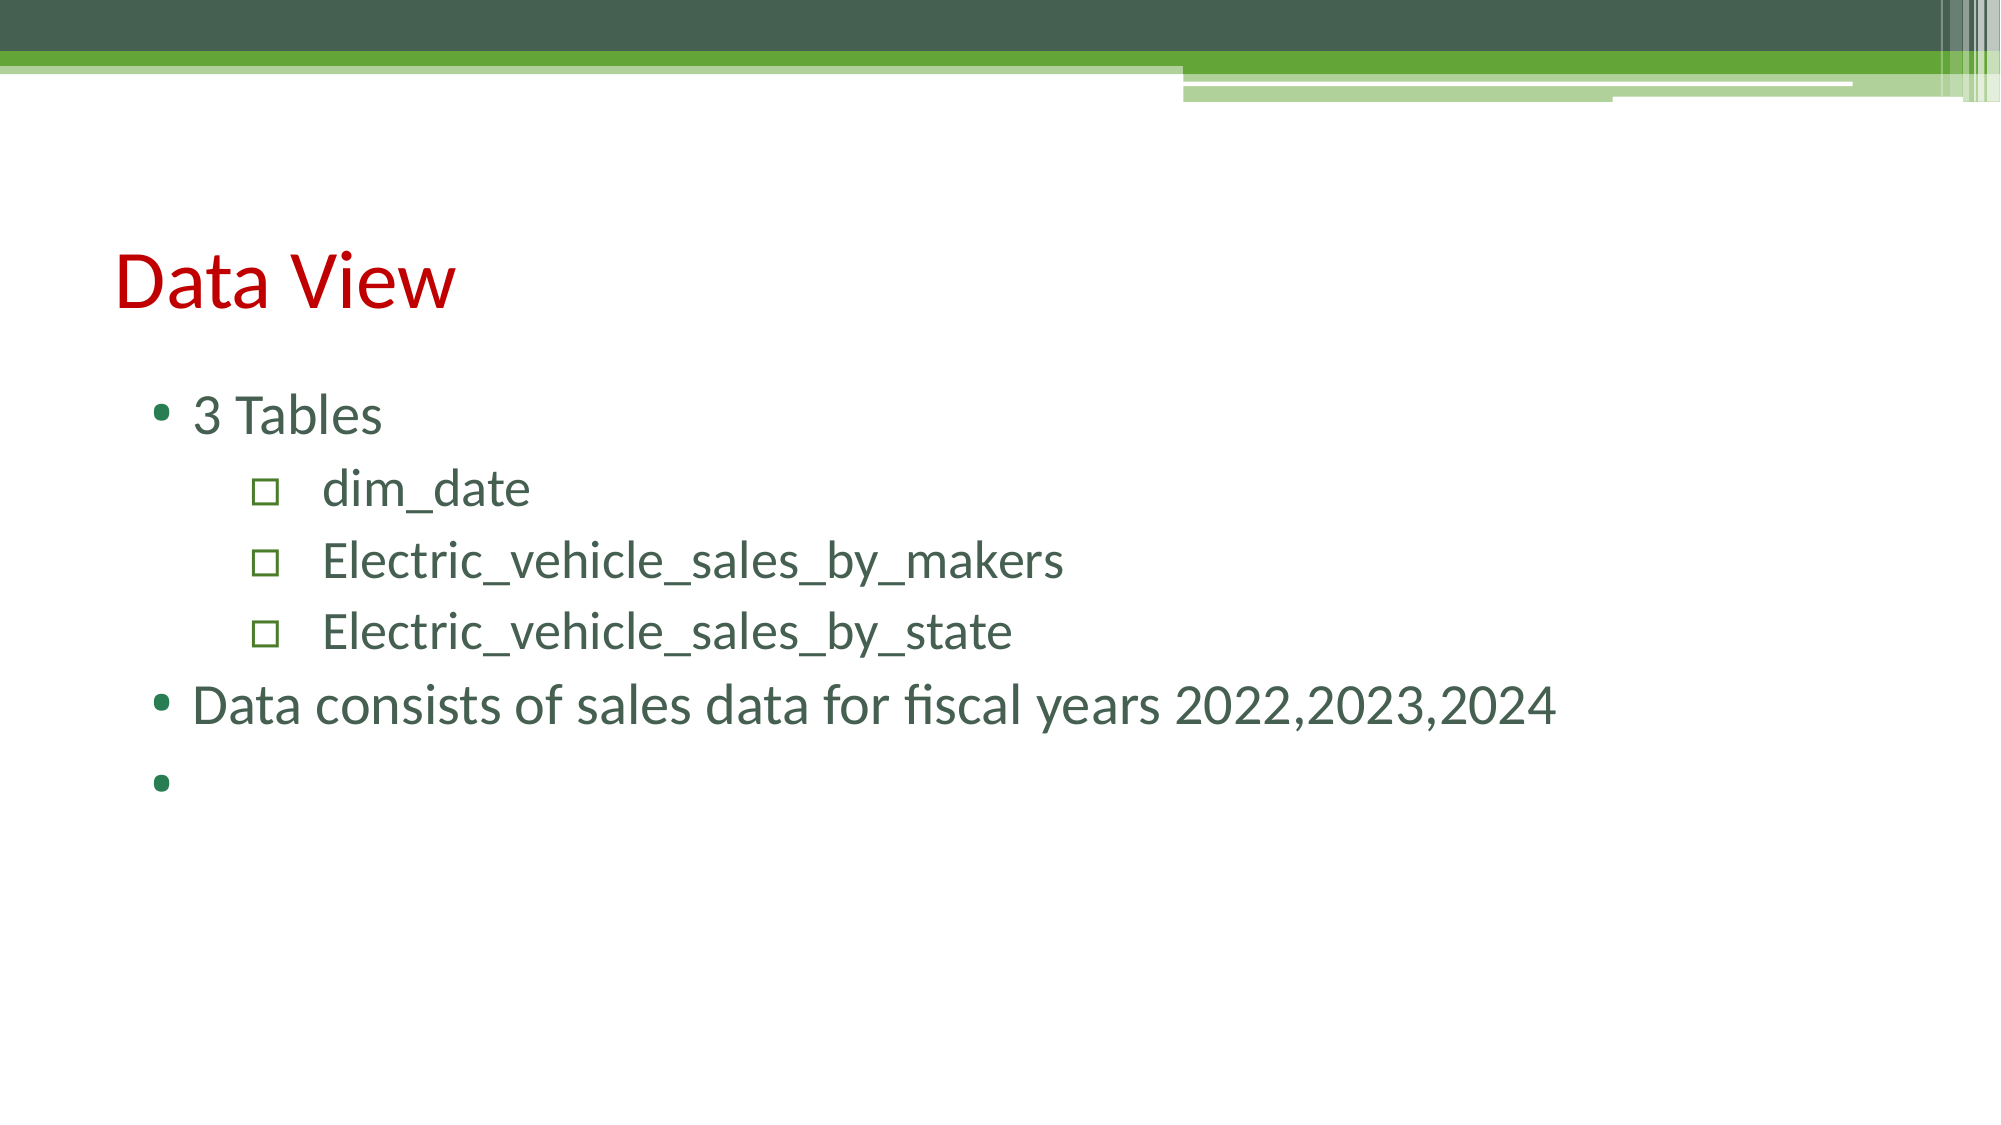

# Data View
3 Tables
dim_date
Electric_vehicle_sales_by_makers
Electric_vehicle_sales_by_state
Data consists of sales data for fiscal years 2022,2023,2024